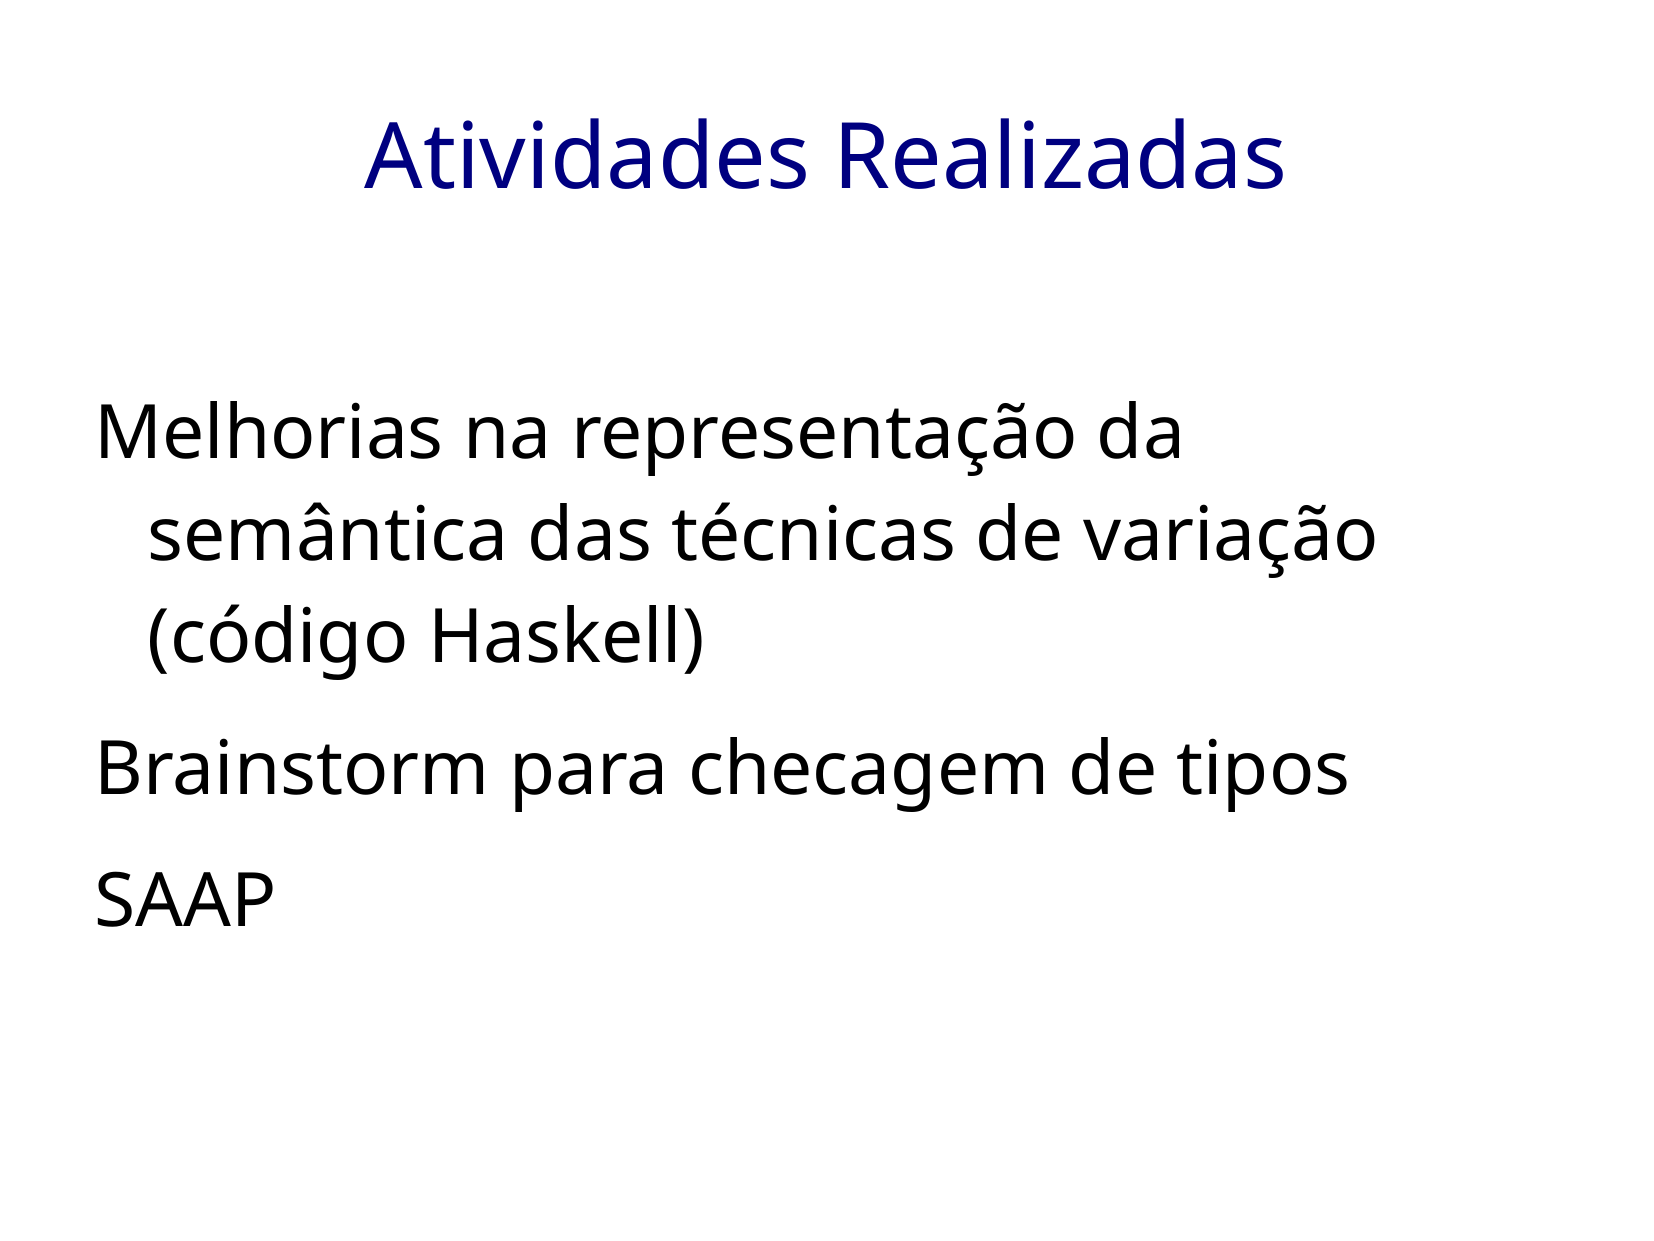

# Atividades Realizadas
Melhorias na representação da semântica das técnicas de variação (código Haskell)
Brainstorm para checagem de tipos
SAAP